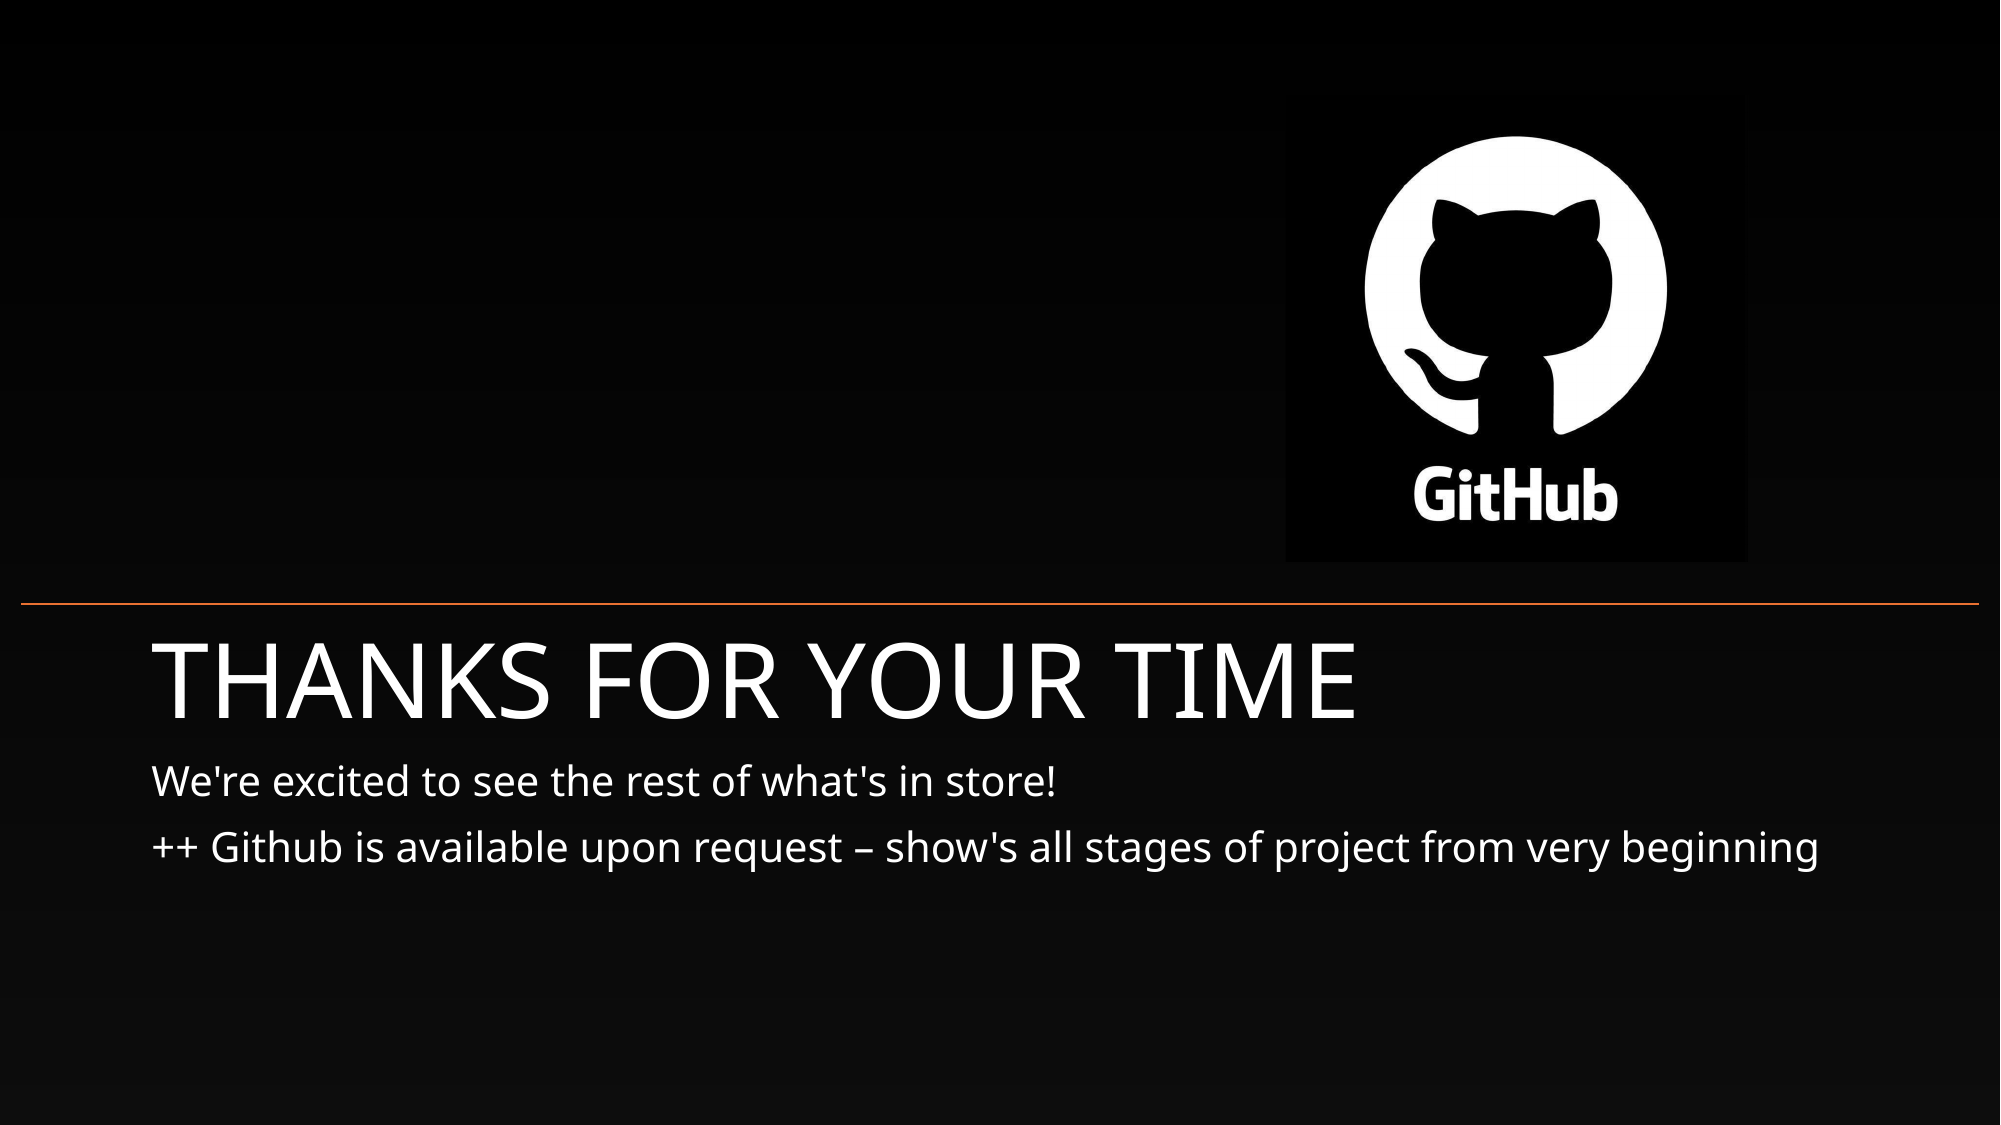

# THANKS FOR YOUR TIME
We're excited to see the rest of what's in store!
++ Github is available upon request – show's all stages of project from very beginning